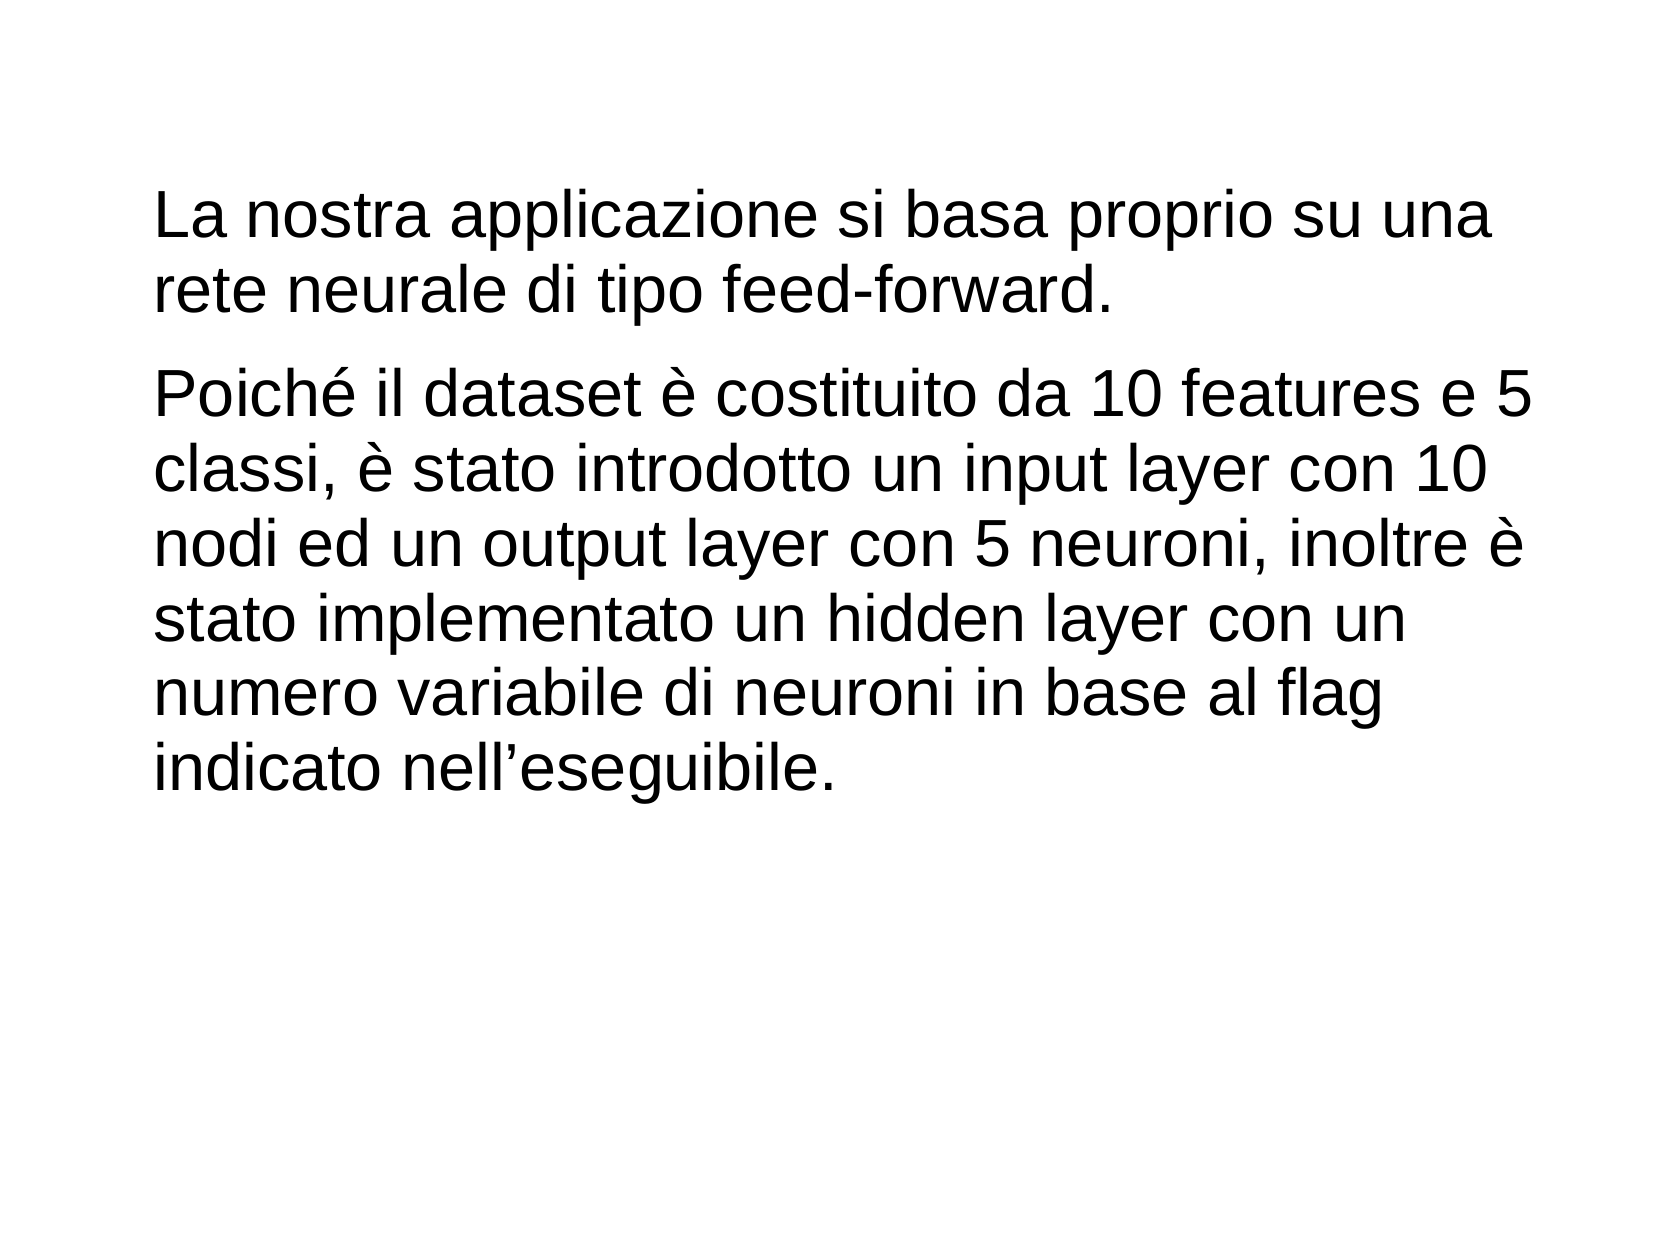

# La nostra applicazione si basa proprio su una rete neurale di tipo feed-forward.
Poiché il dataset è costituito da 10 features e 5 classi, è stato introdotto un input layer con 10 nodi ed un output layer con 5 neuroni, inoltre è stato implementato un hidden layer con un numero variabile di neuroni in base al flag indicato nell’eseguibile.